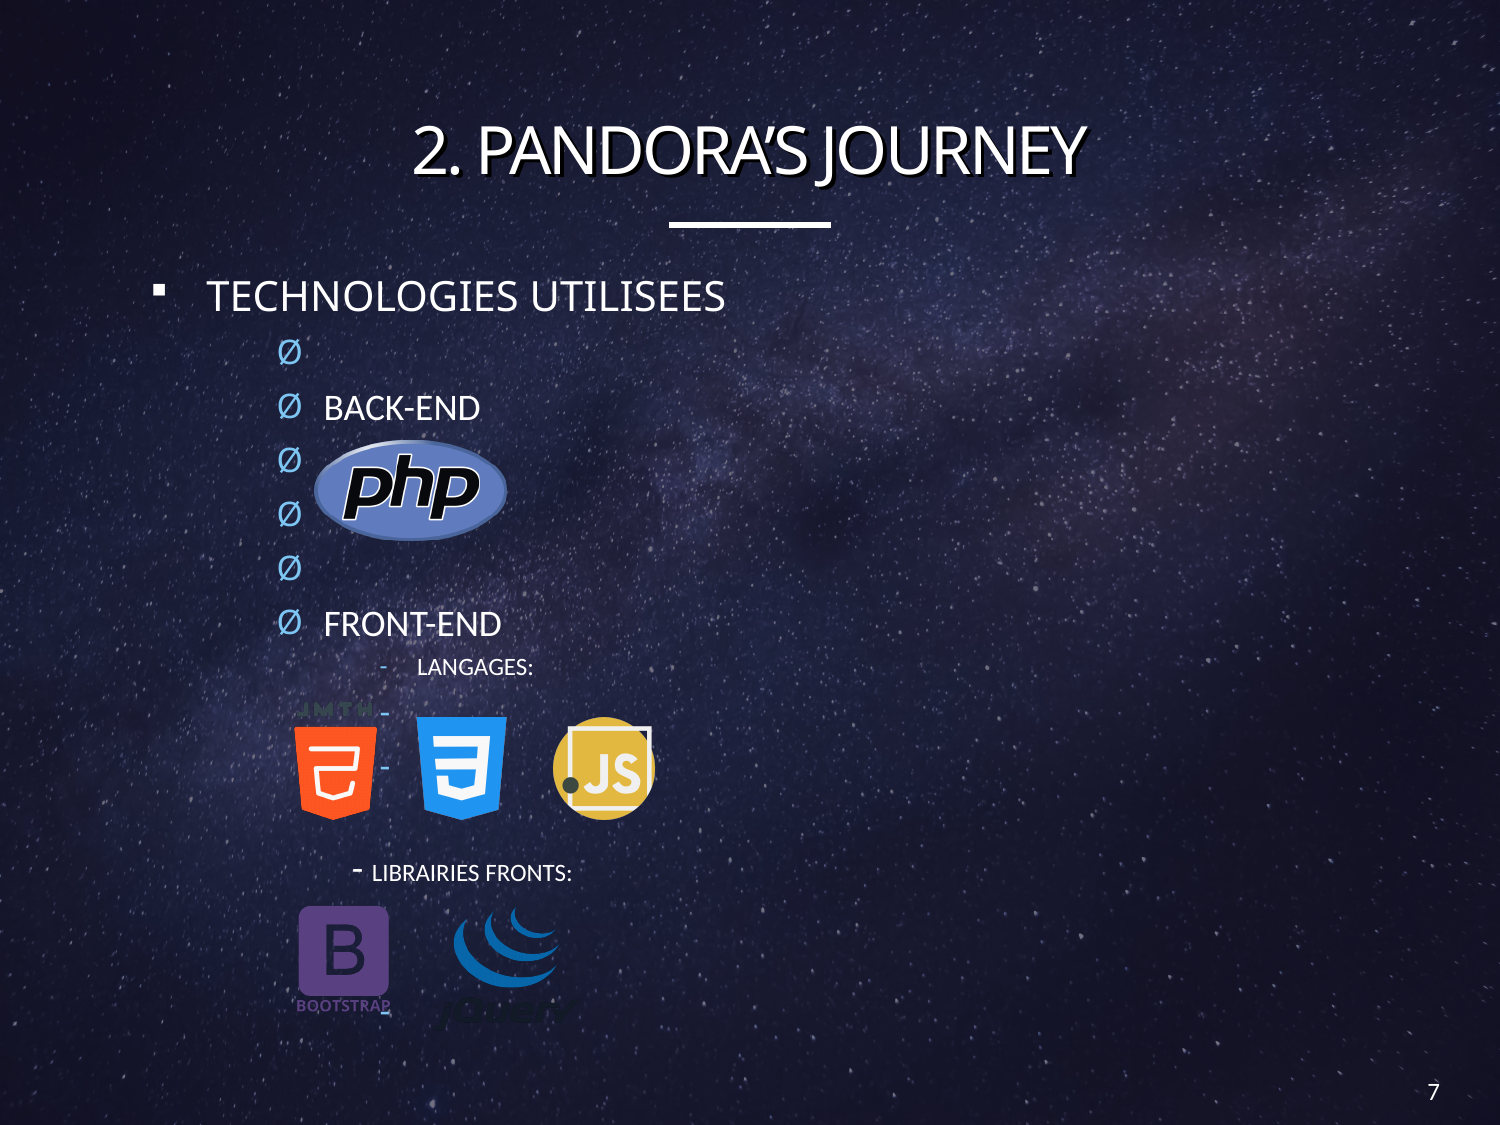

# 2. PANDORA’S JOURNEY
TECHNOLOGIES UTILISEES
BACK-END
FRONT-END
LANGAGES:
	- LIBRAIRIES FRONTS: